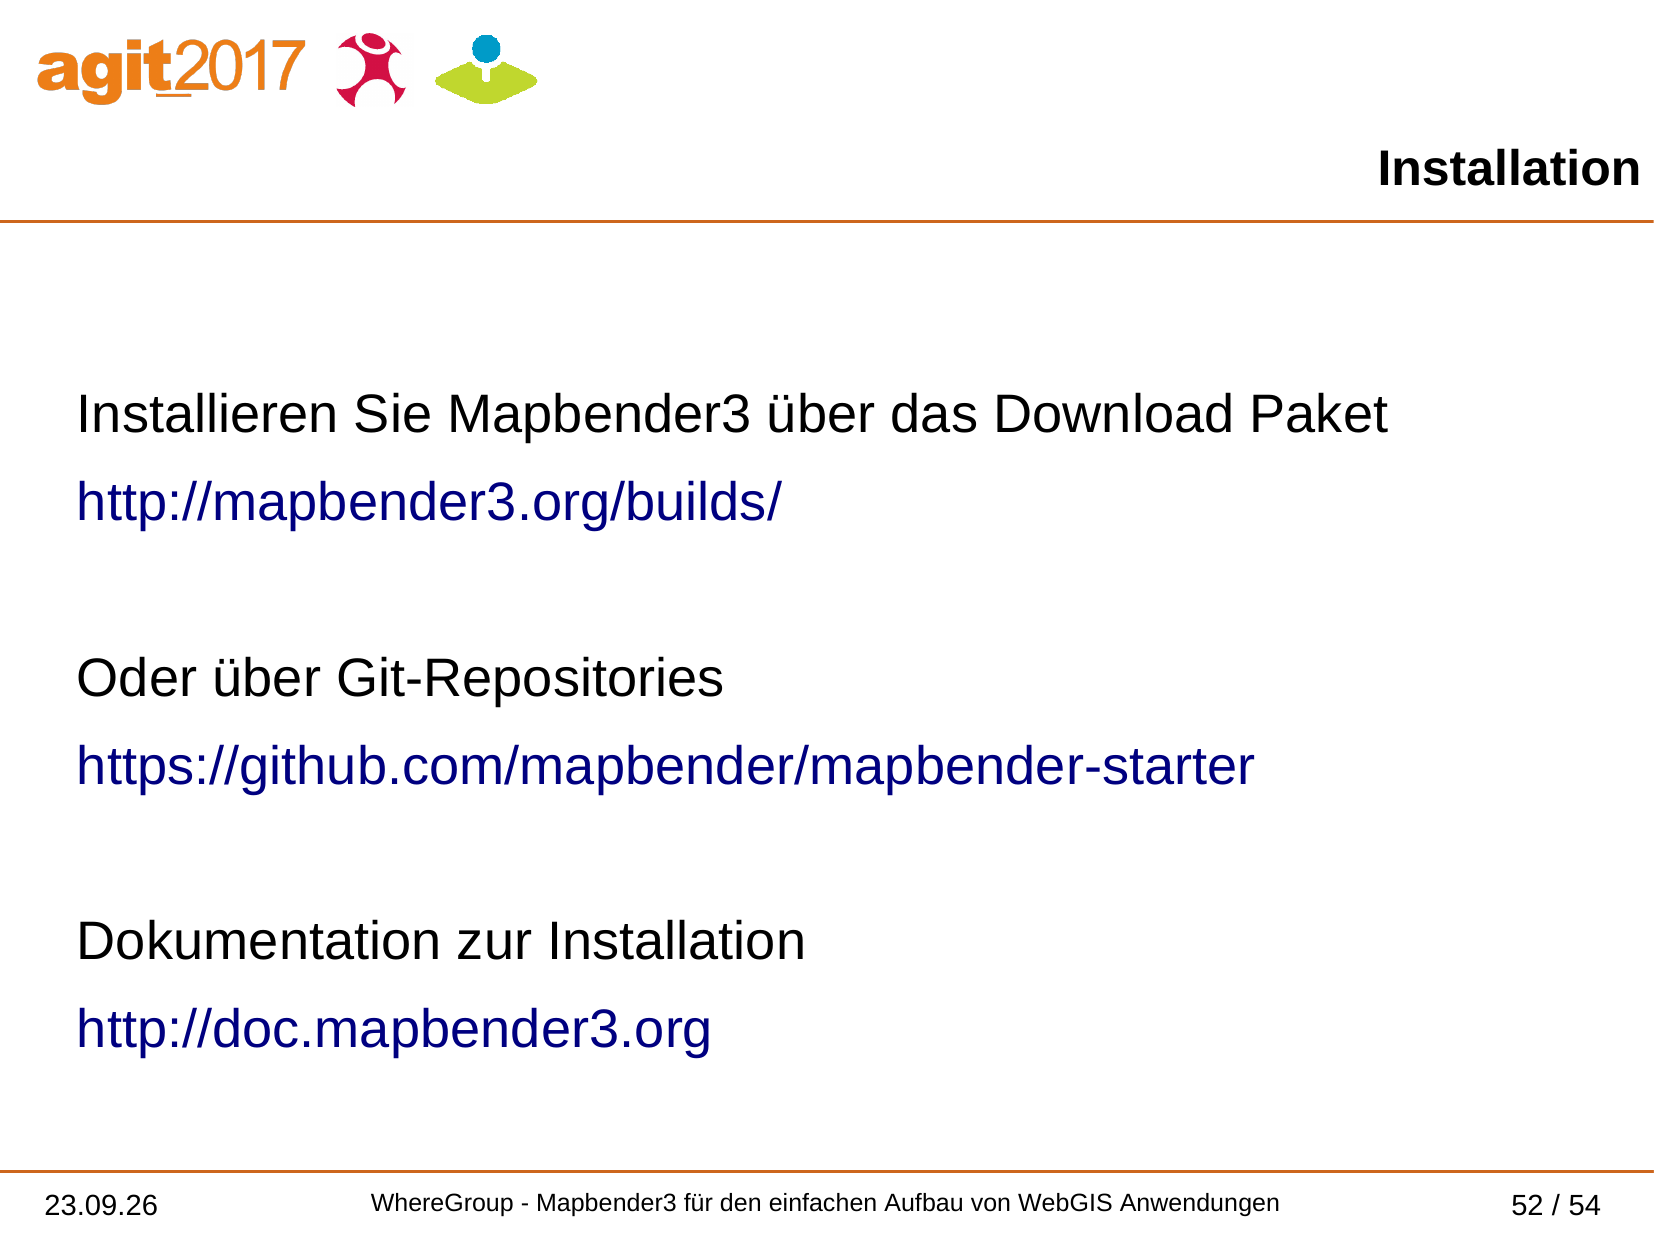

# Installation
Installieren Sie Mapbender3 über das Download Paket
http://mapbender3.org/builds/
Oder über Git-Repositories
https://github.com/mapbender/mapbender-starter
Dokumentation zur Installation
http://doc.mapbender3.org